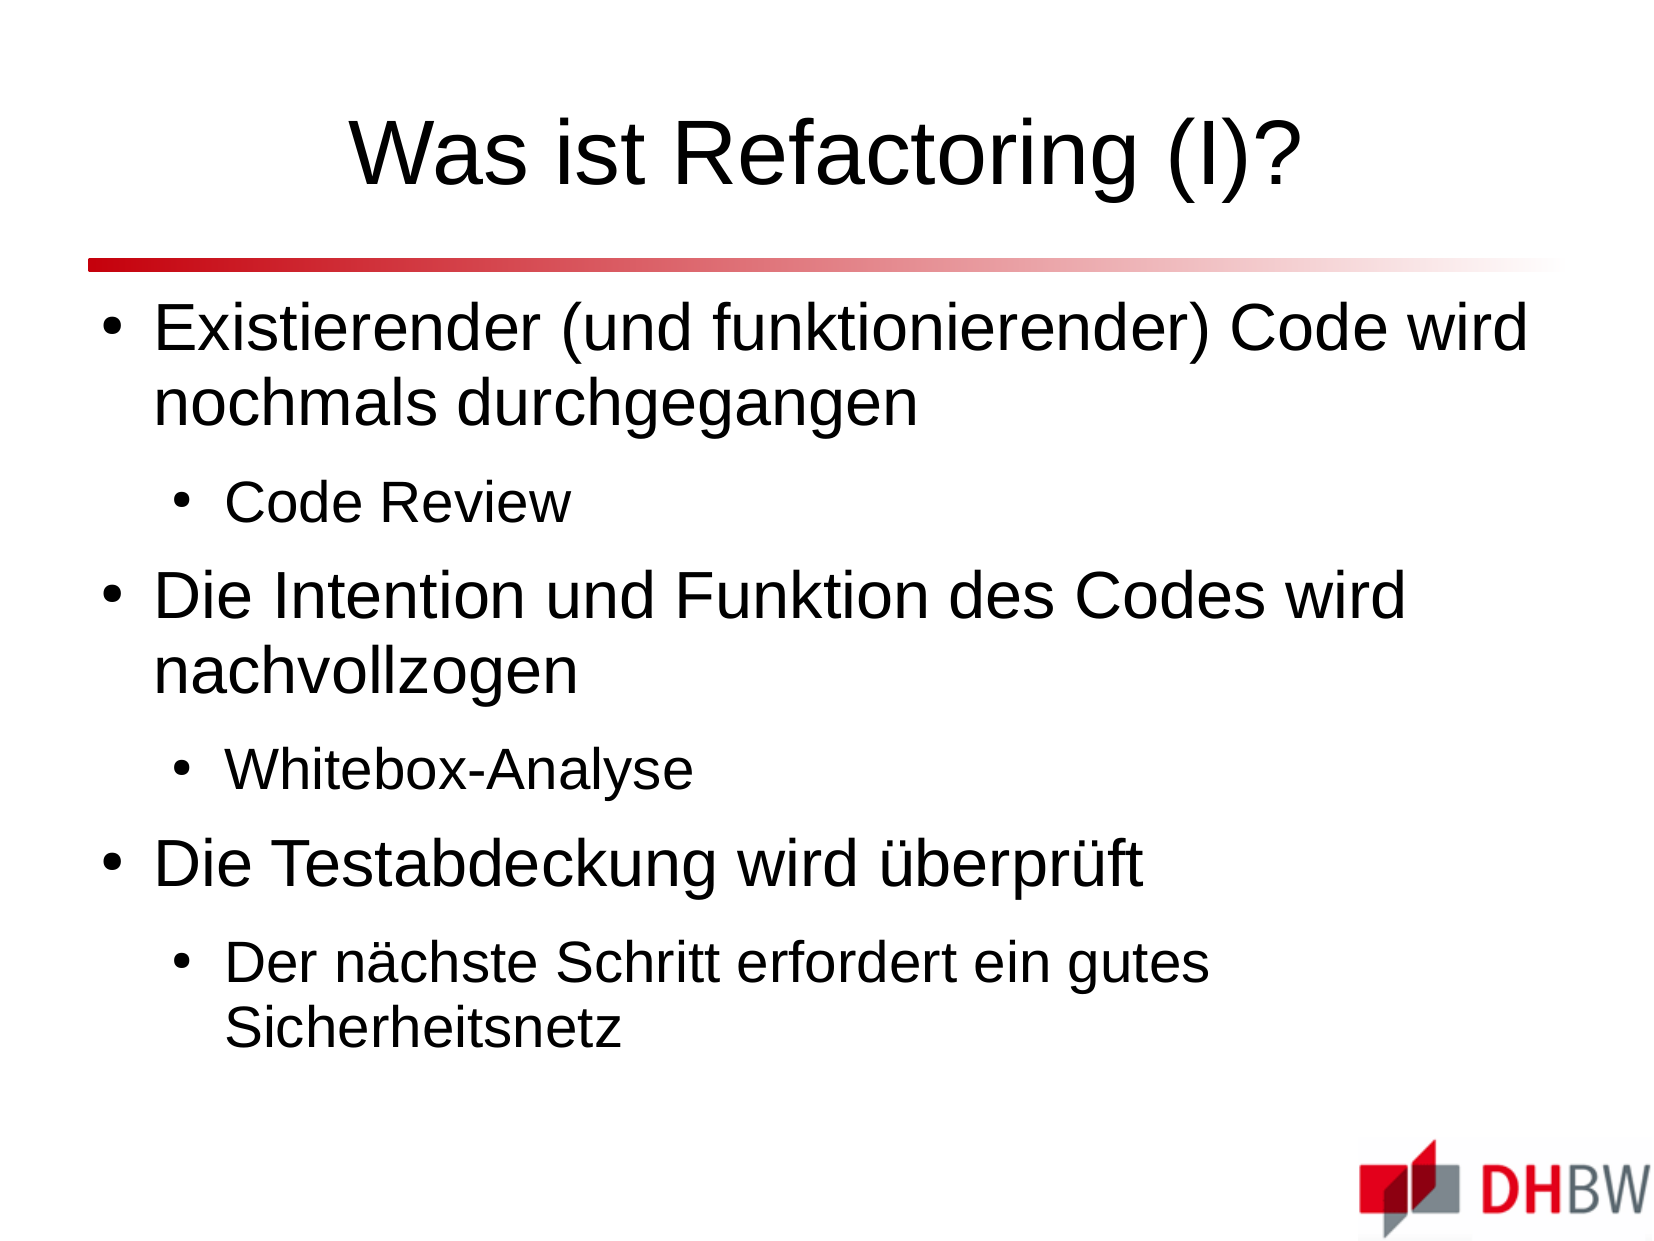

# Was ist Refactoring (I)?
Existierender (und funktionierender) Code wird nochmals durchgegangen
Code Review
Die Intention und Funktion des Codes wird nachvollzogen
Whitebox-Analyse
Die Testabdeckung wird überprüft
Der nächste Schritt erfordert ein gutes Sicherheitsnetz